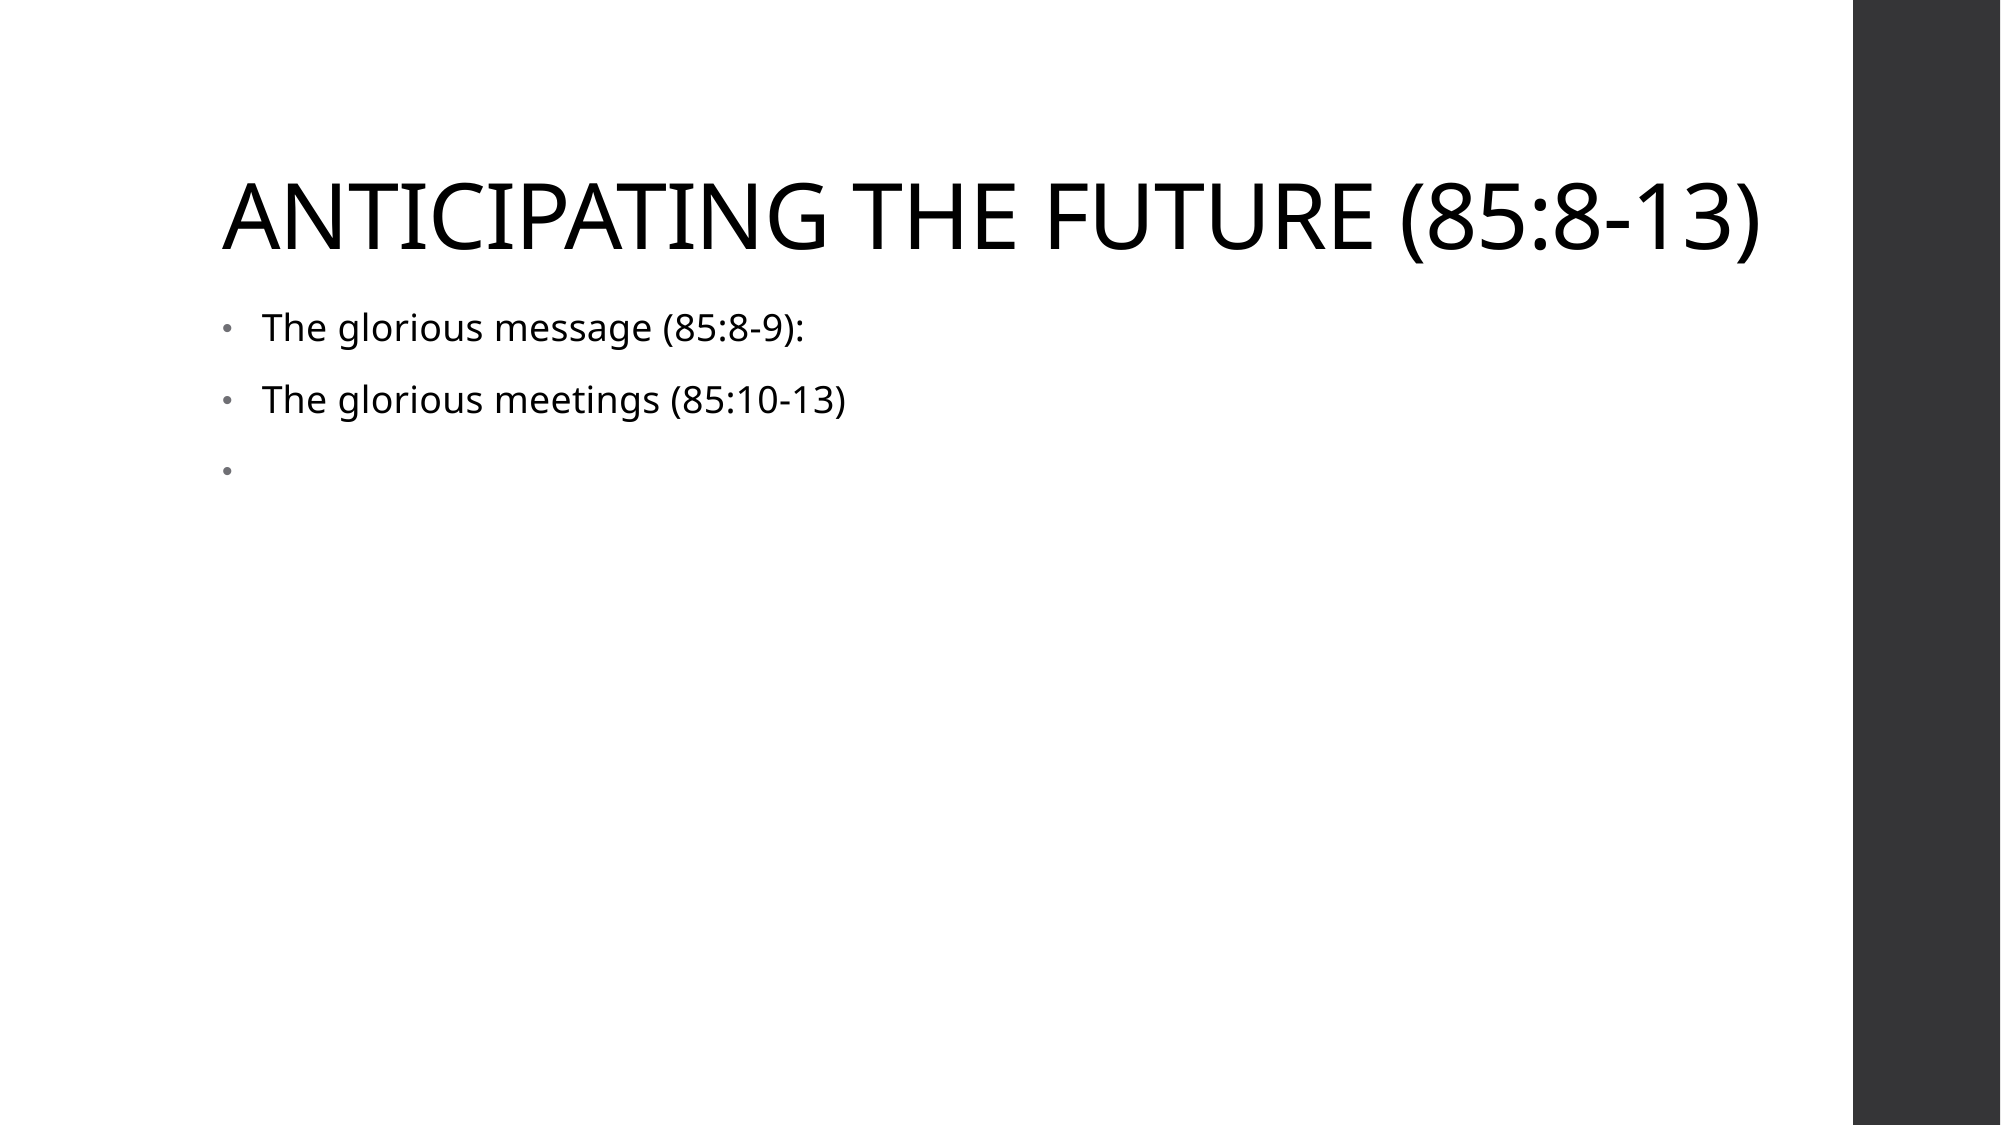

# ANTICIPATING THE FUTURE (85:8-13)
 The glorious message (85:8-9):
 The glorious meetings (85:10-13)